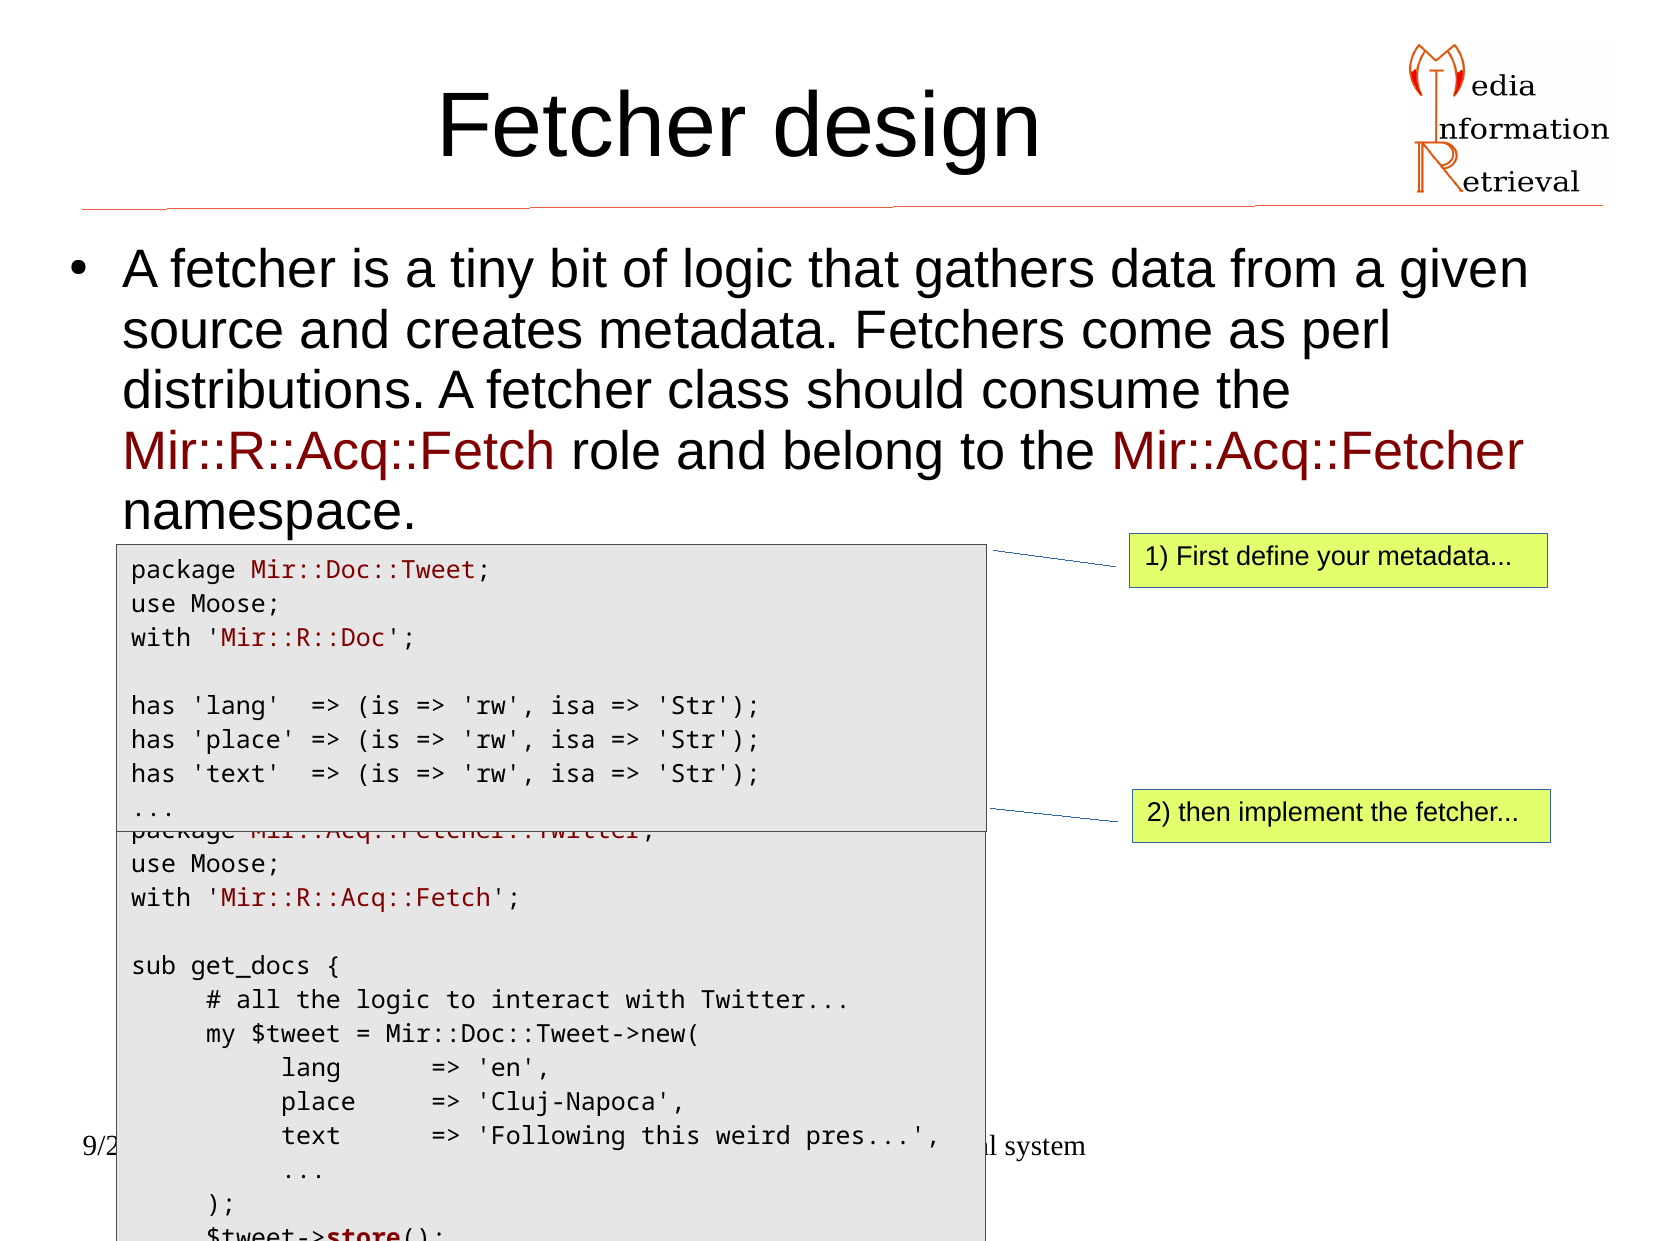

# Fetcher design
A fetcher is a tiny bit of logic that gathers data from a given source and creates metadata. Fetchers come as perl distributions. A fetcher class should consume the Mir::R::Acq::Fetch role and belong to the Mir::Acq::Fetcher namespace.
1) First define your metadata...
package Mir::Doc::Tweet;
use Moose;
with 'Mir::R::Doc';
has 'lang' => (is => 'rw', isa => 'Str');
has 'place' => (is => 'rw', isa => 'Str');
has 'text' => (is => 'rw', isa => 'Str');
...
2) then implement the fetcher...
package Mir::Acq::Fetcher::Twitter;
use Moose;
with 'Mir::R::Acq::Fetch';
sub get_docs {
 # all the logic to interact with Twitter...
	my $tweet = Mir::Doc::Tweet->new(
		lang		=> 'en',
		place	=> 'Cluj-Napoca',
		text		=> 'Following this weird pres...',
		...
	);
	$tweet->store();
}